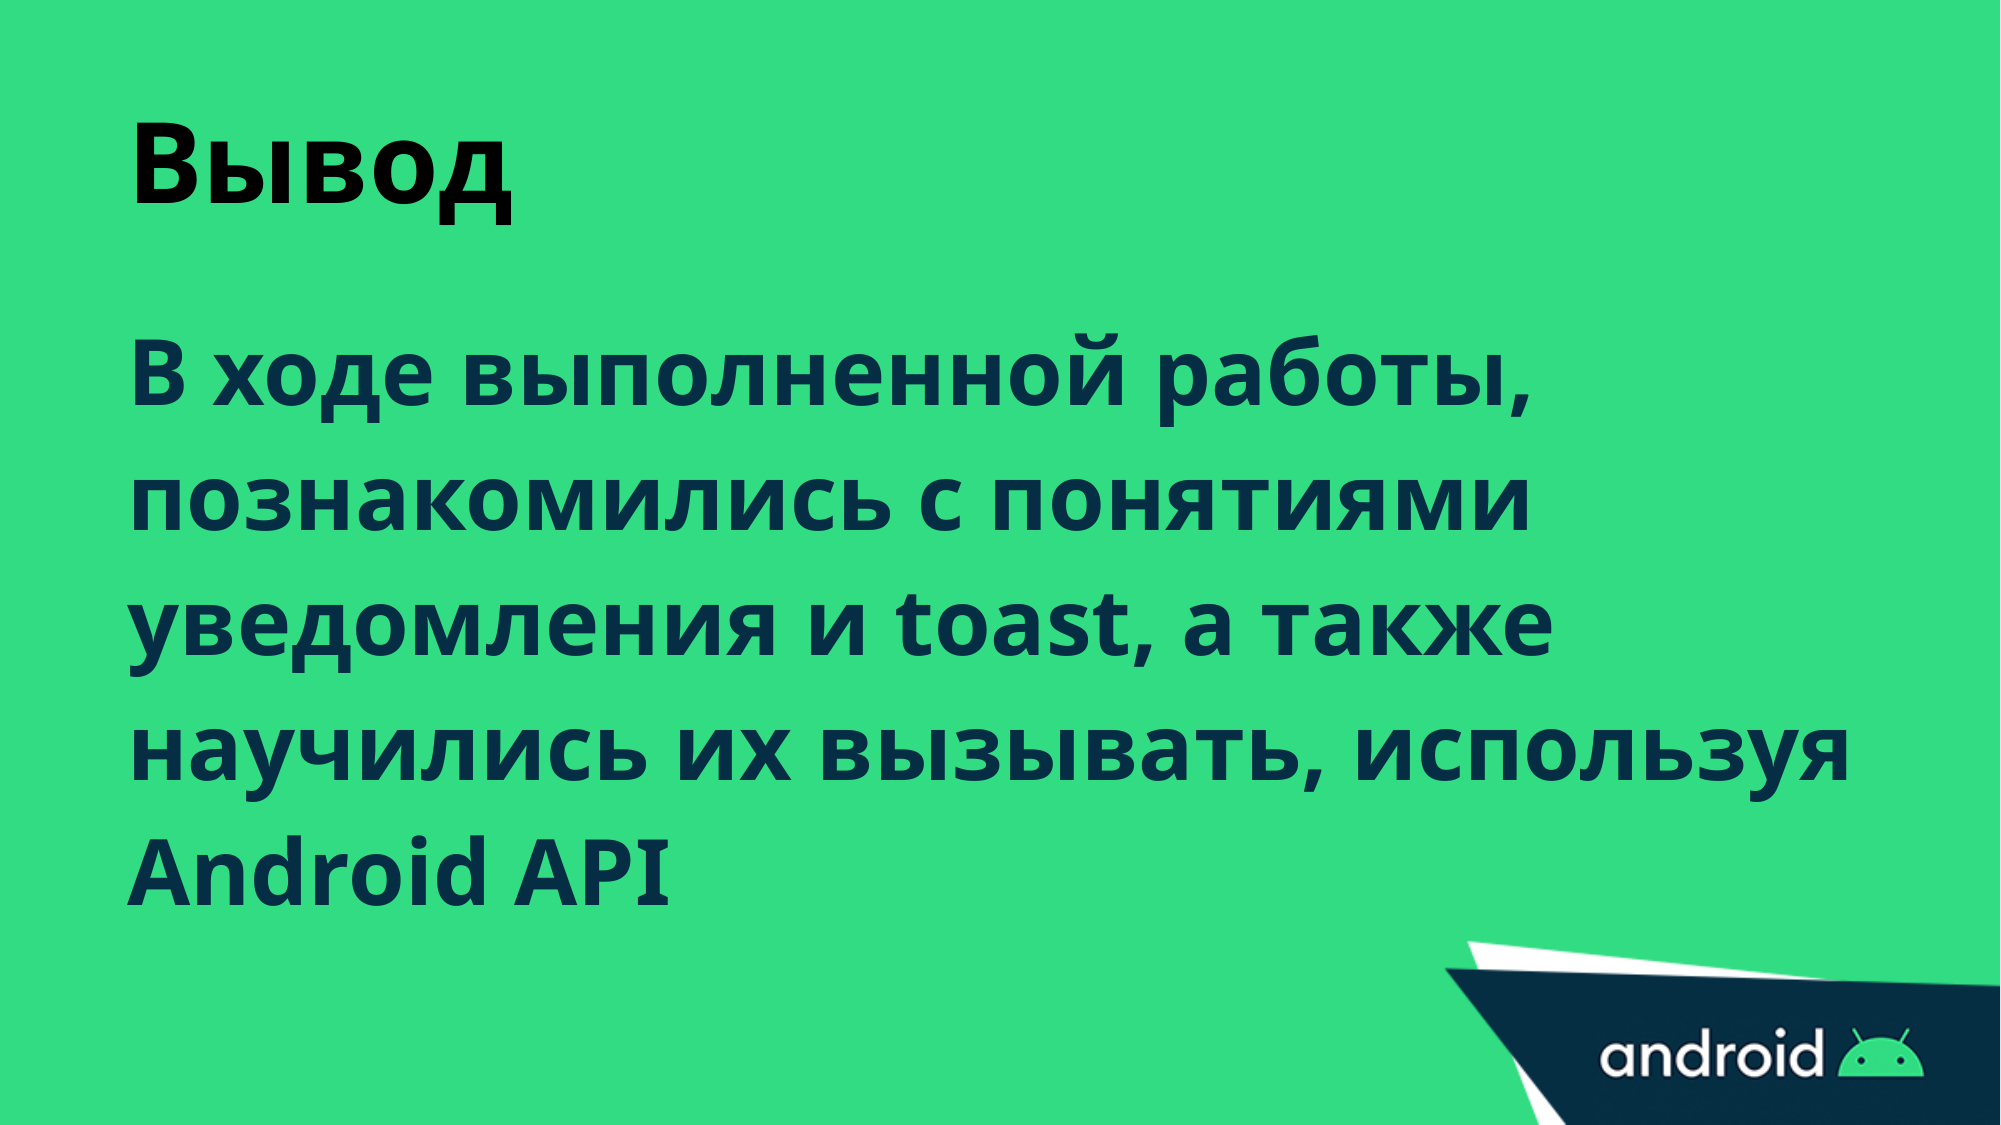

Вывод
В ходе выполненной работы, познакомились с понятиями уведомления и toast, а также научились их вызывать, используя Android API